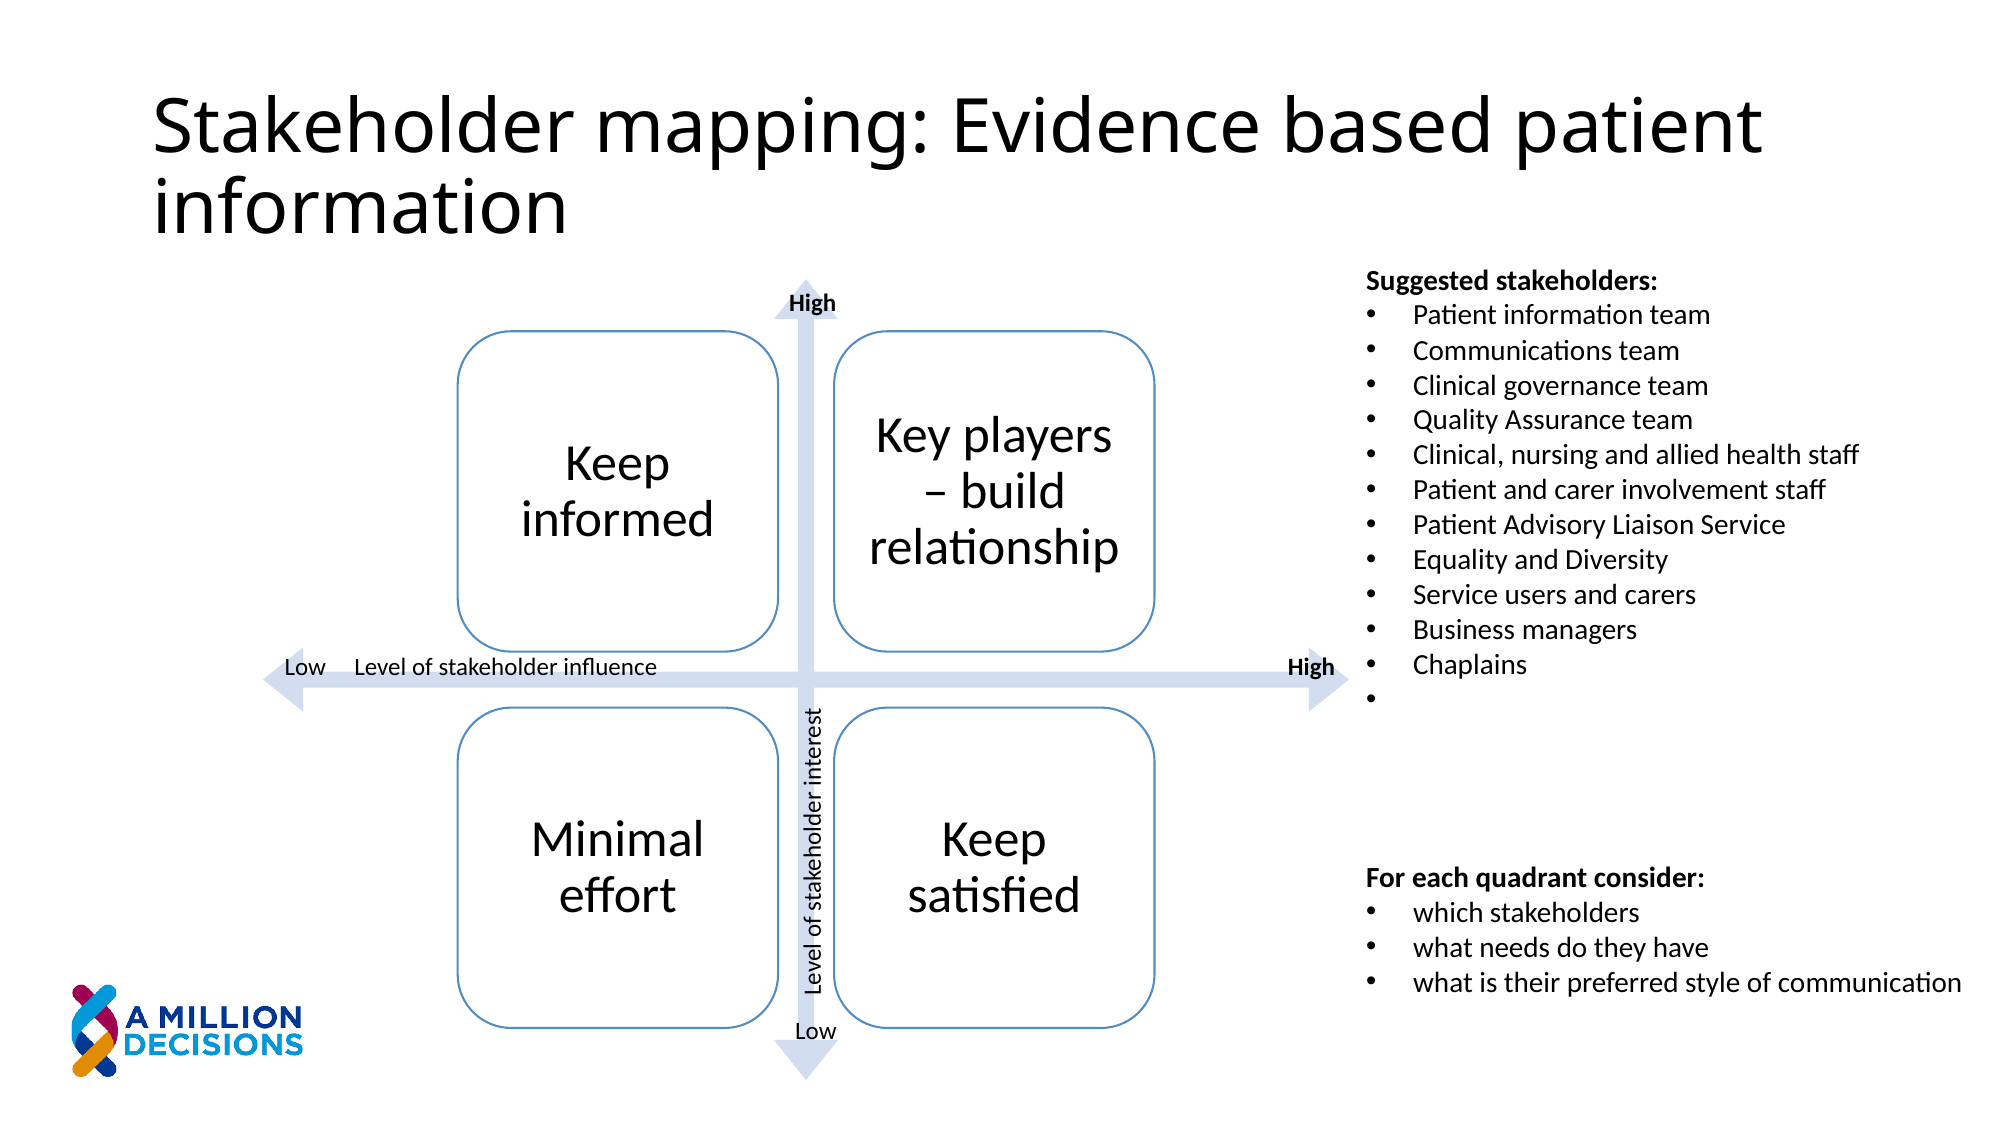

# Stakeholder mapping: Evidence based patient information
Suggested stakeholders:
Patient information team
Communications team
Clinical governance team
Quality Assurance team
Clinical, nursing and allied health staff
Patient and carer involvement staff
Patient Advisory Liaison Service
Equality and Diversity
Service users and carers
Business managers
Chaplains
Keep informed
Key players – build relationship
Minimal effort
Keep satisfied
High
Level of stakeholder influence
Low
High
Level of stakeholder interest
For each quadrant consider:
which stakeholders
what needs do they have
what is their preferred style of communication
Low